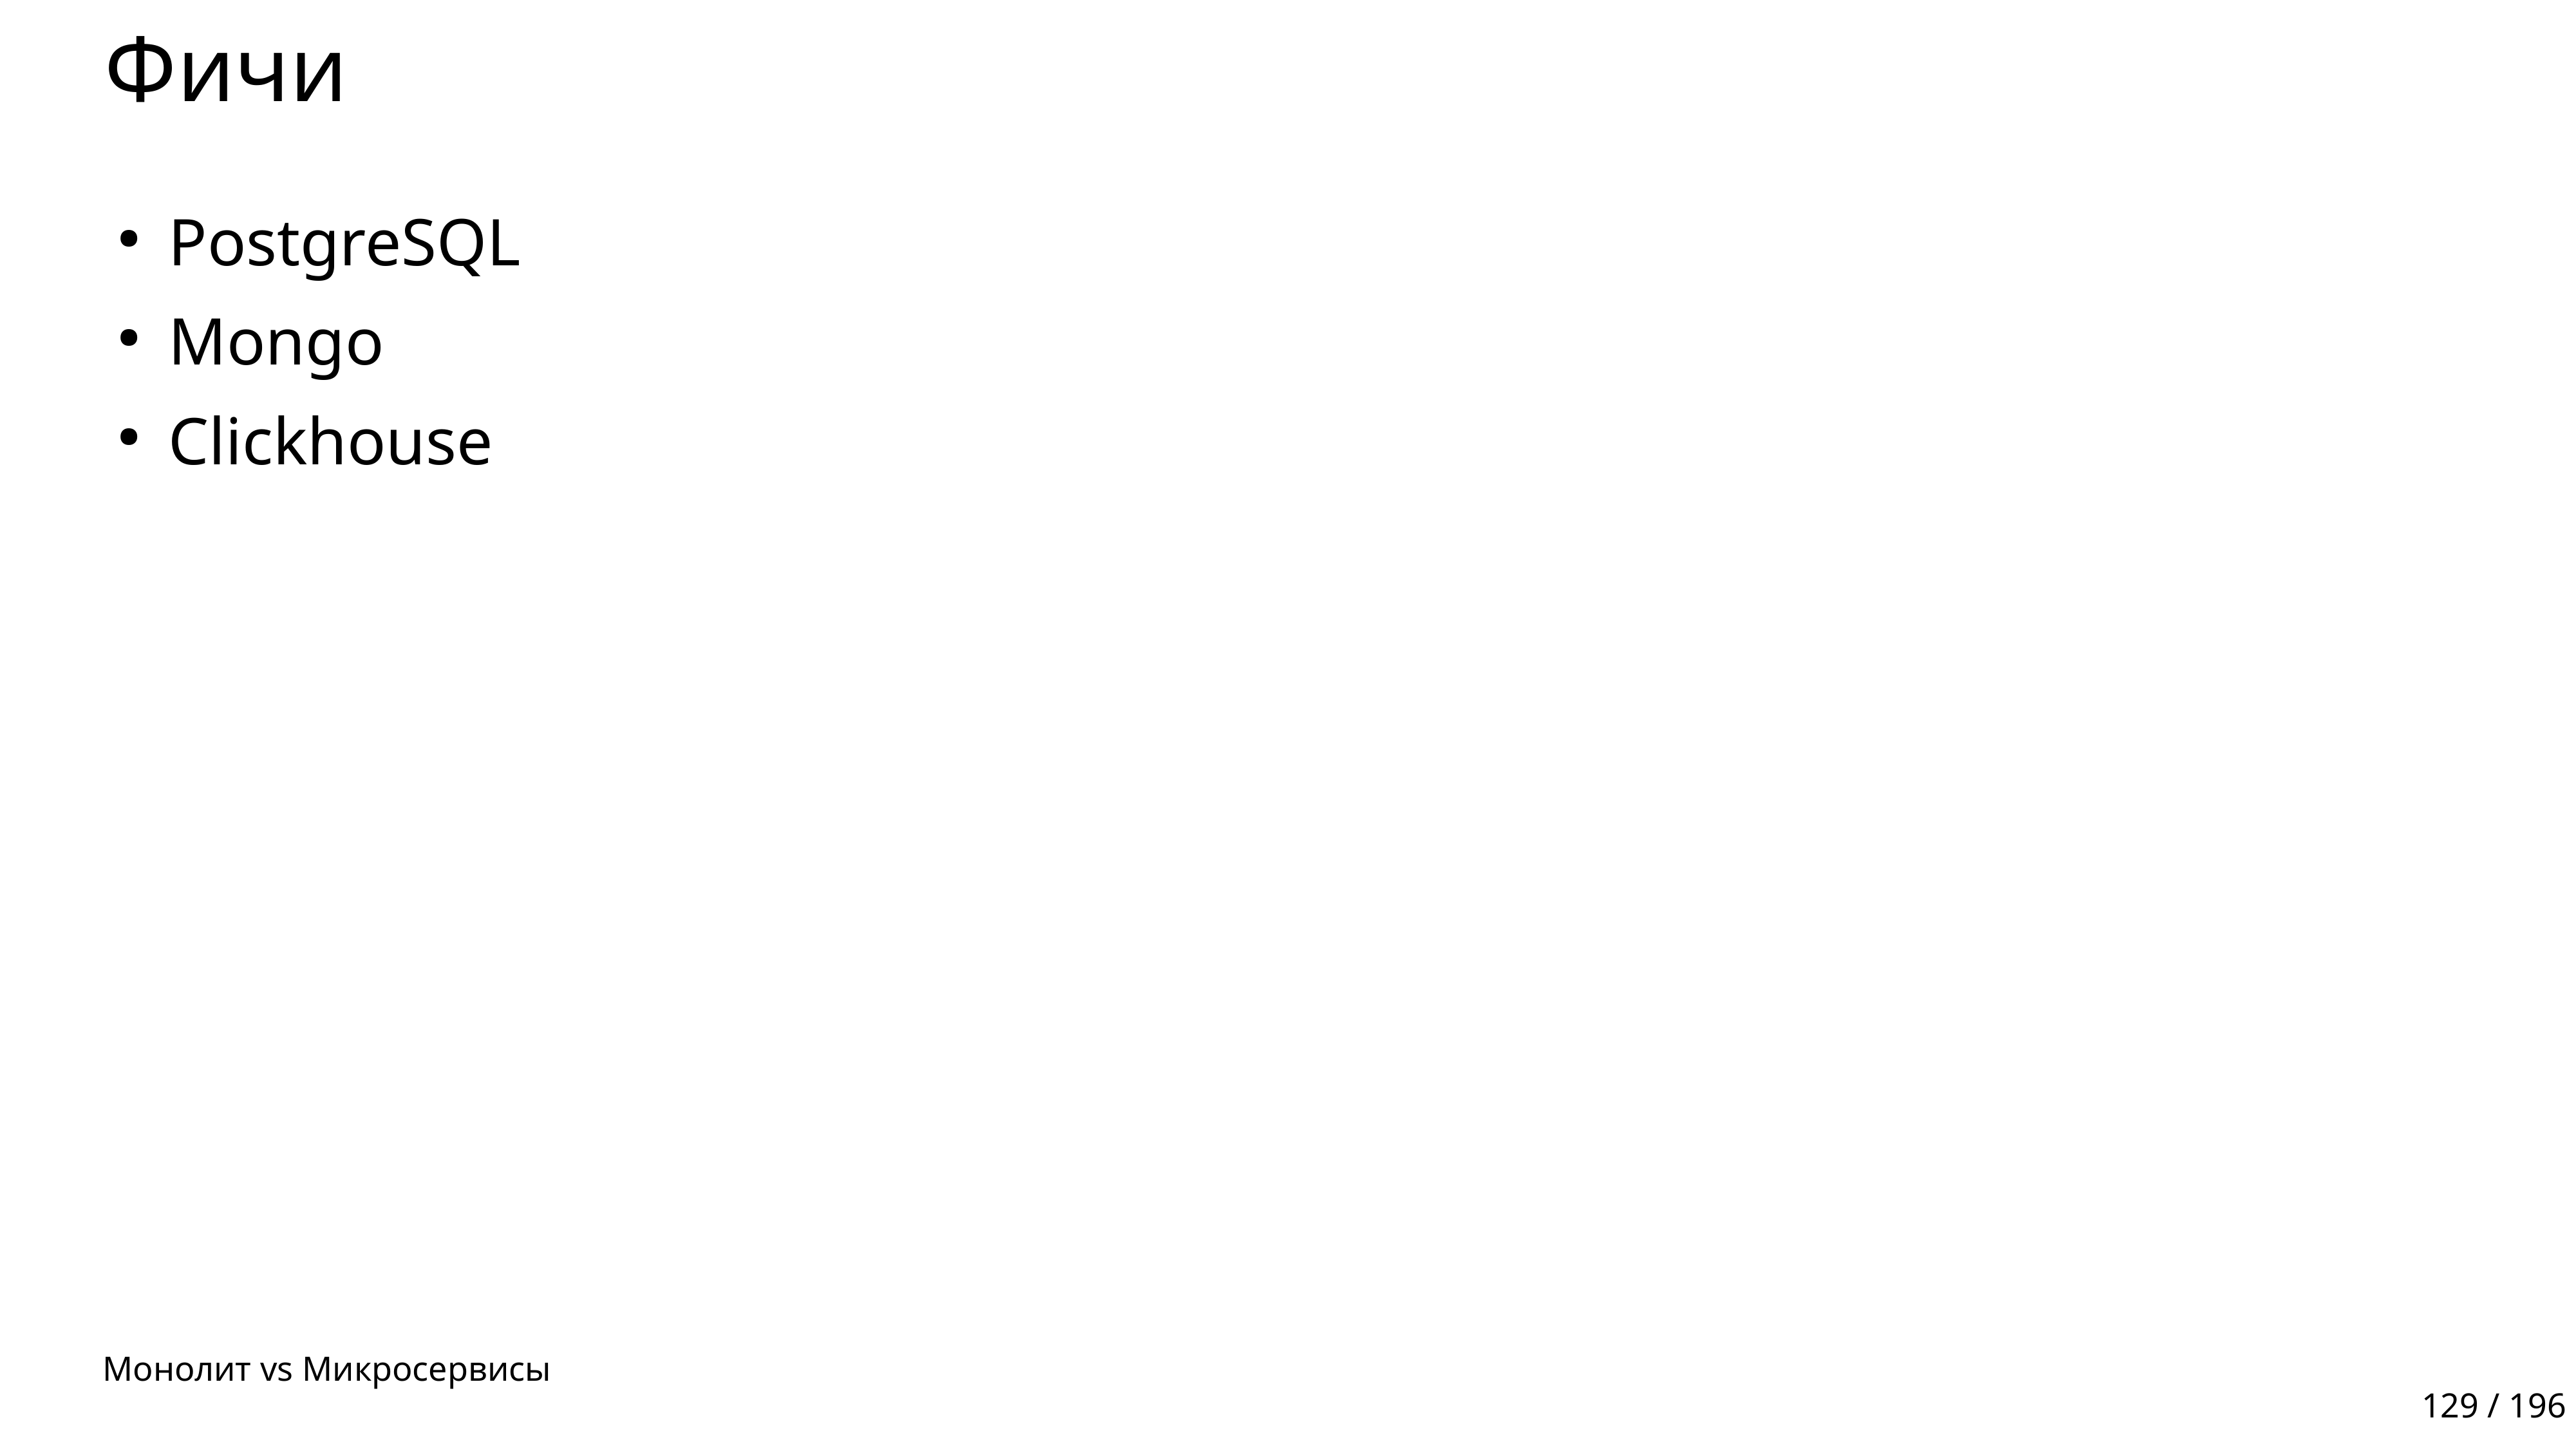

Фичи
# PostgreSQL
 Mongo
 Clickhouse
Монолит vs Микросервисы